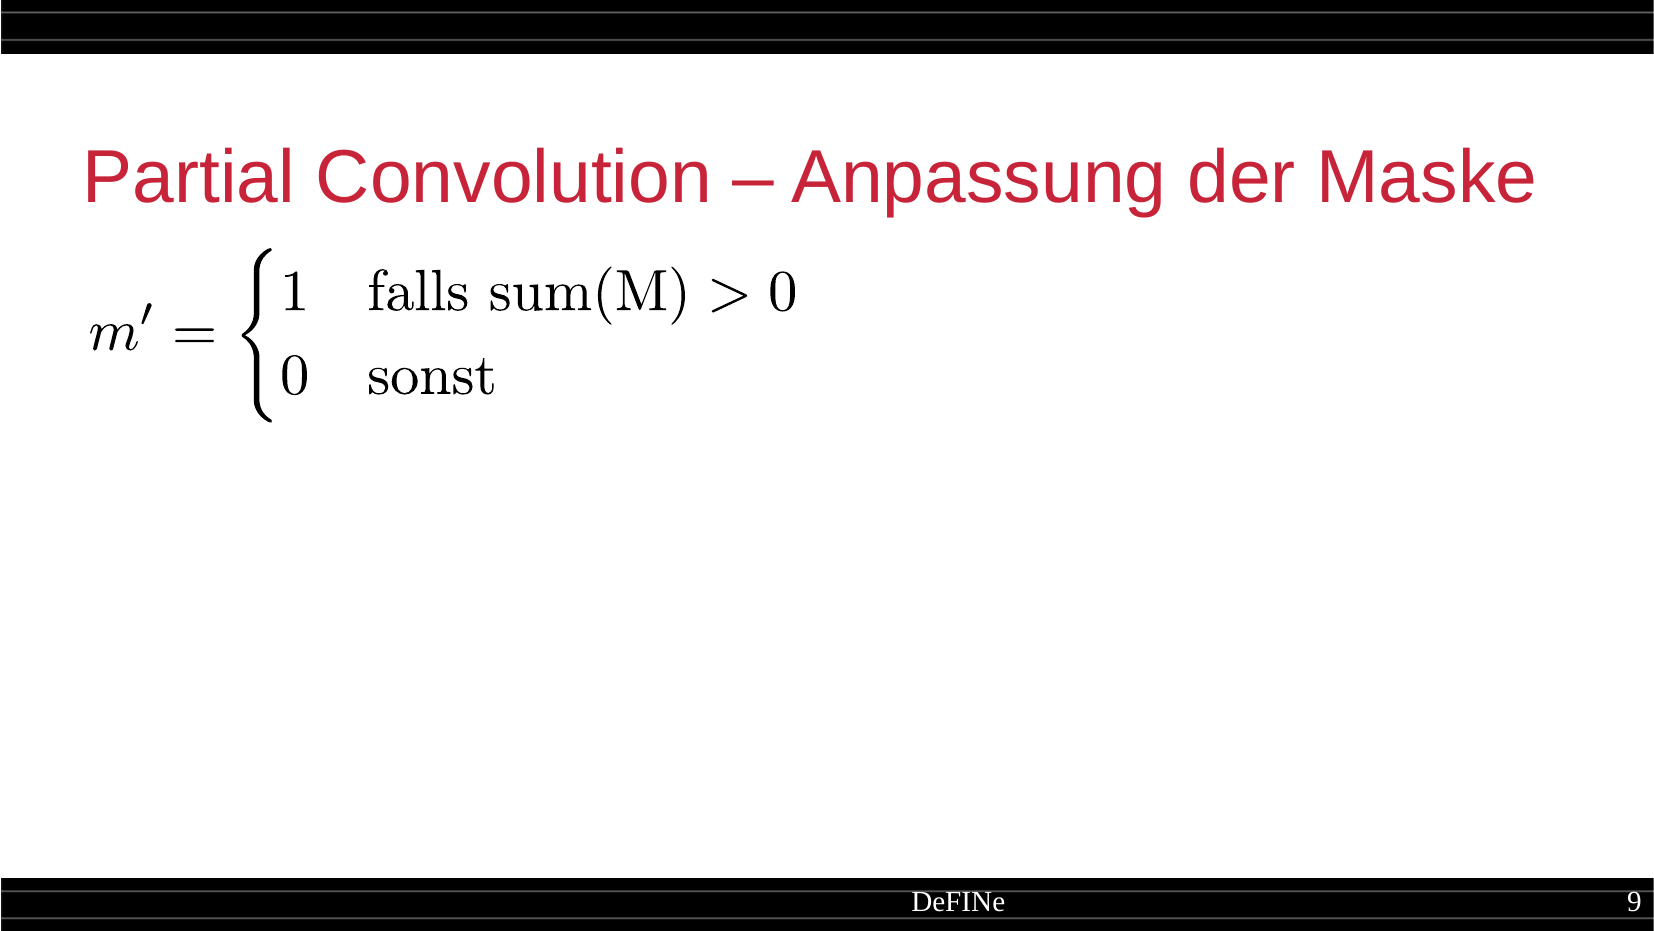

# Partial Convolution – Anpassung der Maske